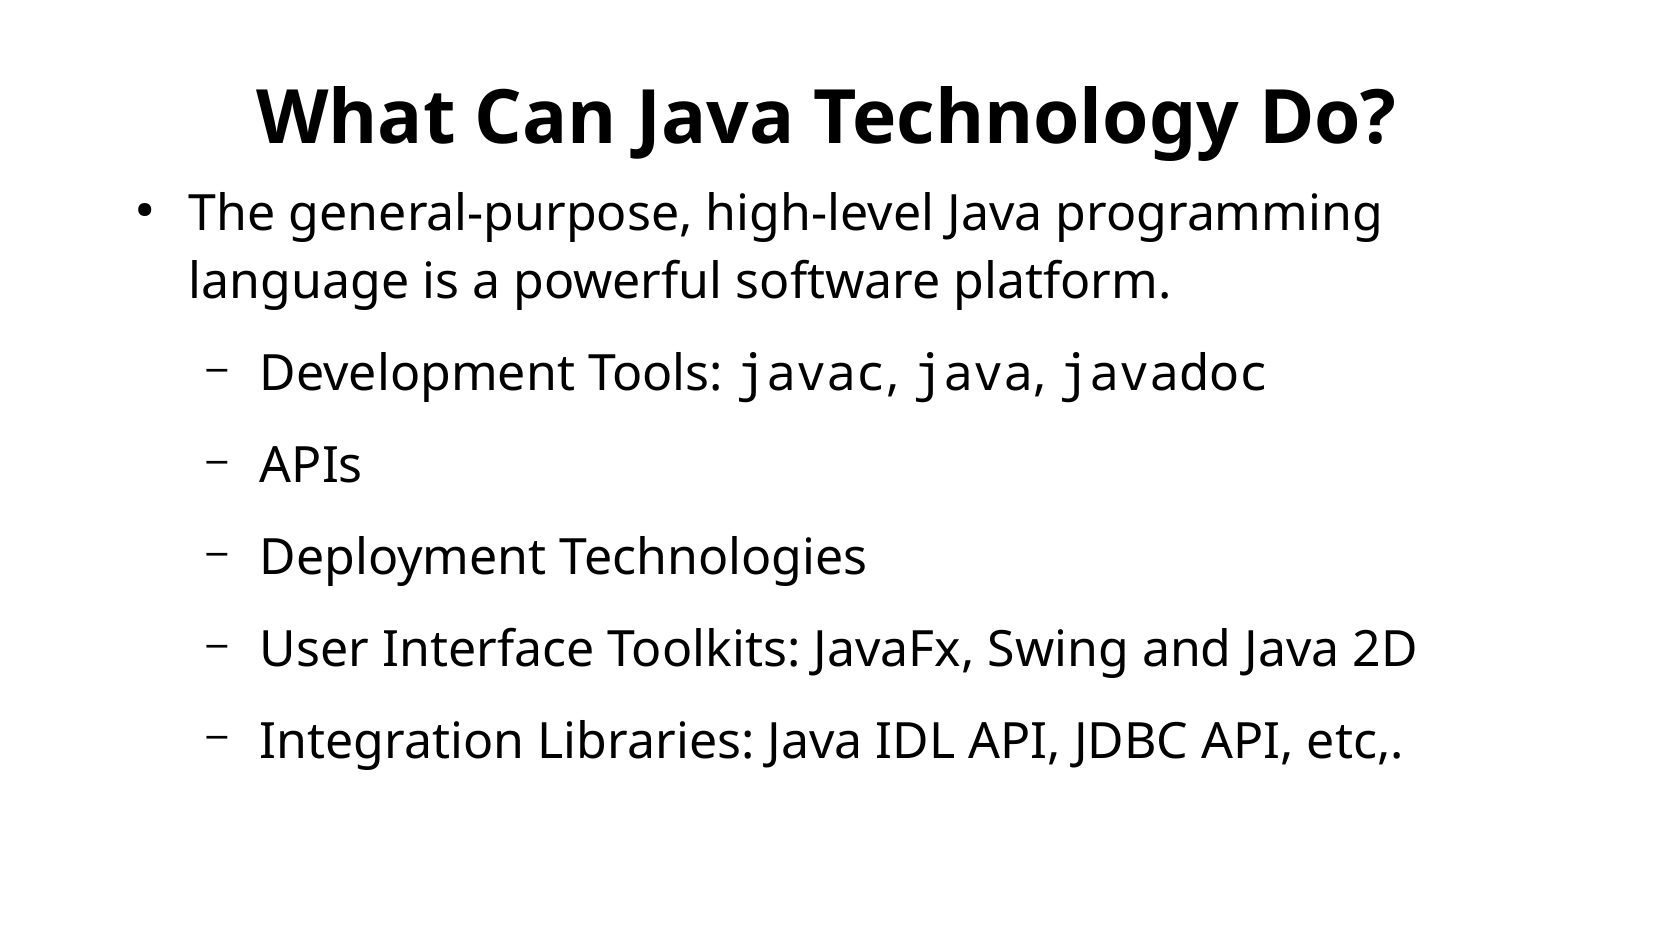

# What Can Java Technology Do?
The general-purpose, high-level Java programming language is a powerful software platform.
Development Tools: javac, java, javadoc
APIs
Deployment Technologies
User Interface Toolkits: JavaFx, Swing and Java 2D
Integration Libraries: Java IDL API, JDBC API, etc,.